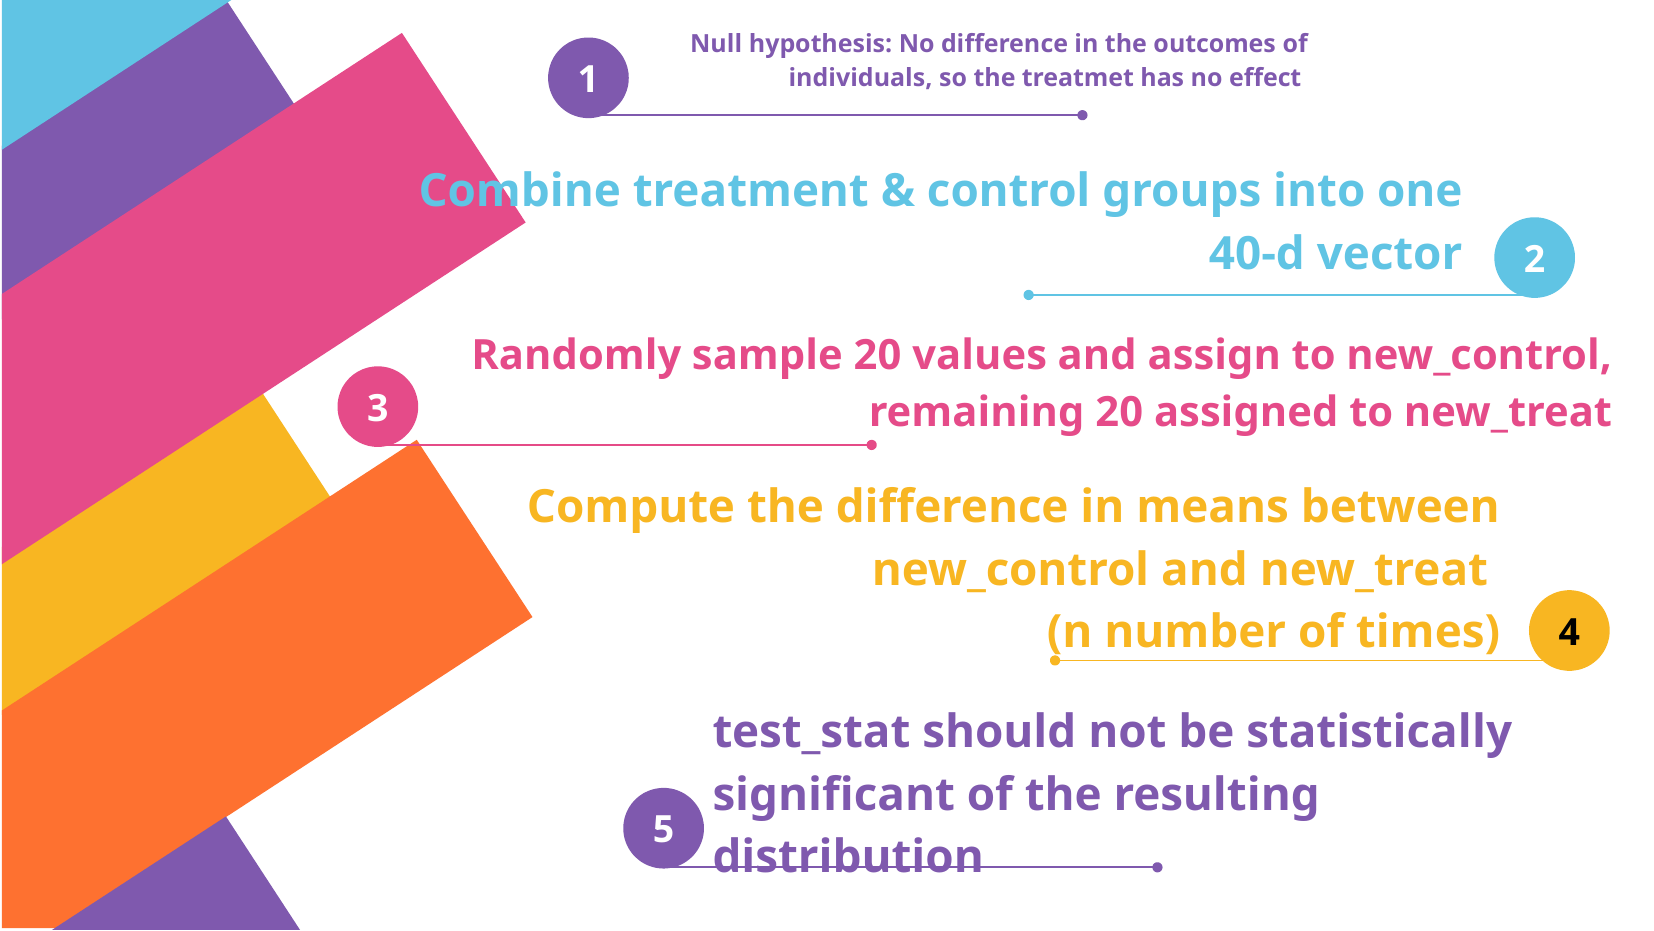

# Null hypothesis: No difference in the outcomes of individuals, so the treatmet has no effect
1
Combine treatment & control groups into one 40-d vector
2
Randomly sample 20 values and assign to new_control, remaining 20 assigned to new_treat
3
Compute the difference in means between new_control and new_treat
(n number of times)
4
test_stat should not be statistically significant of the resulting distribution
5